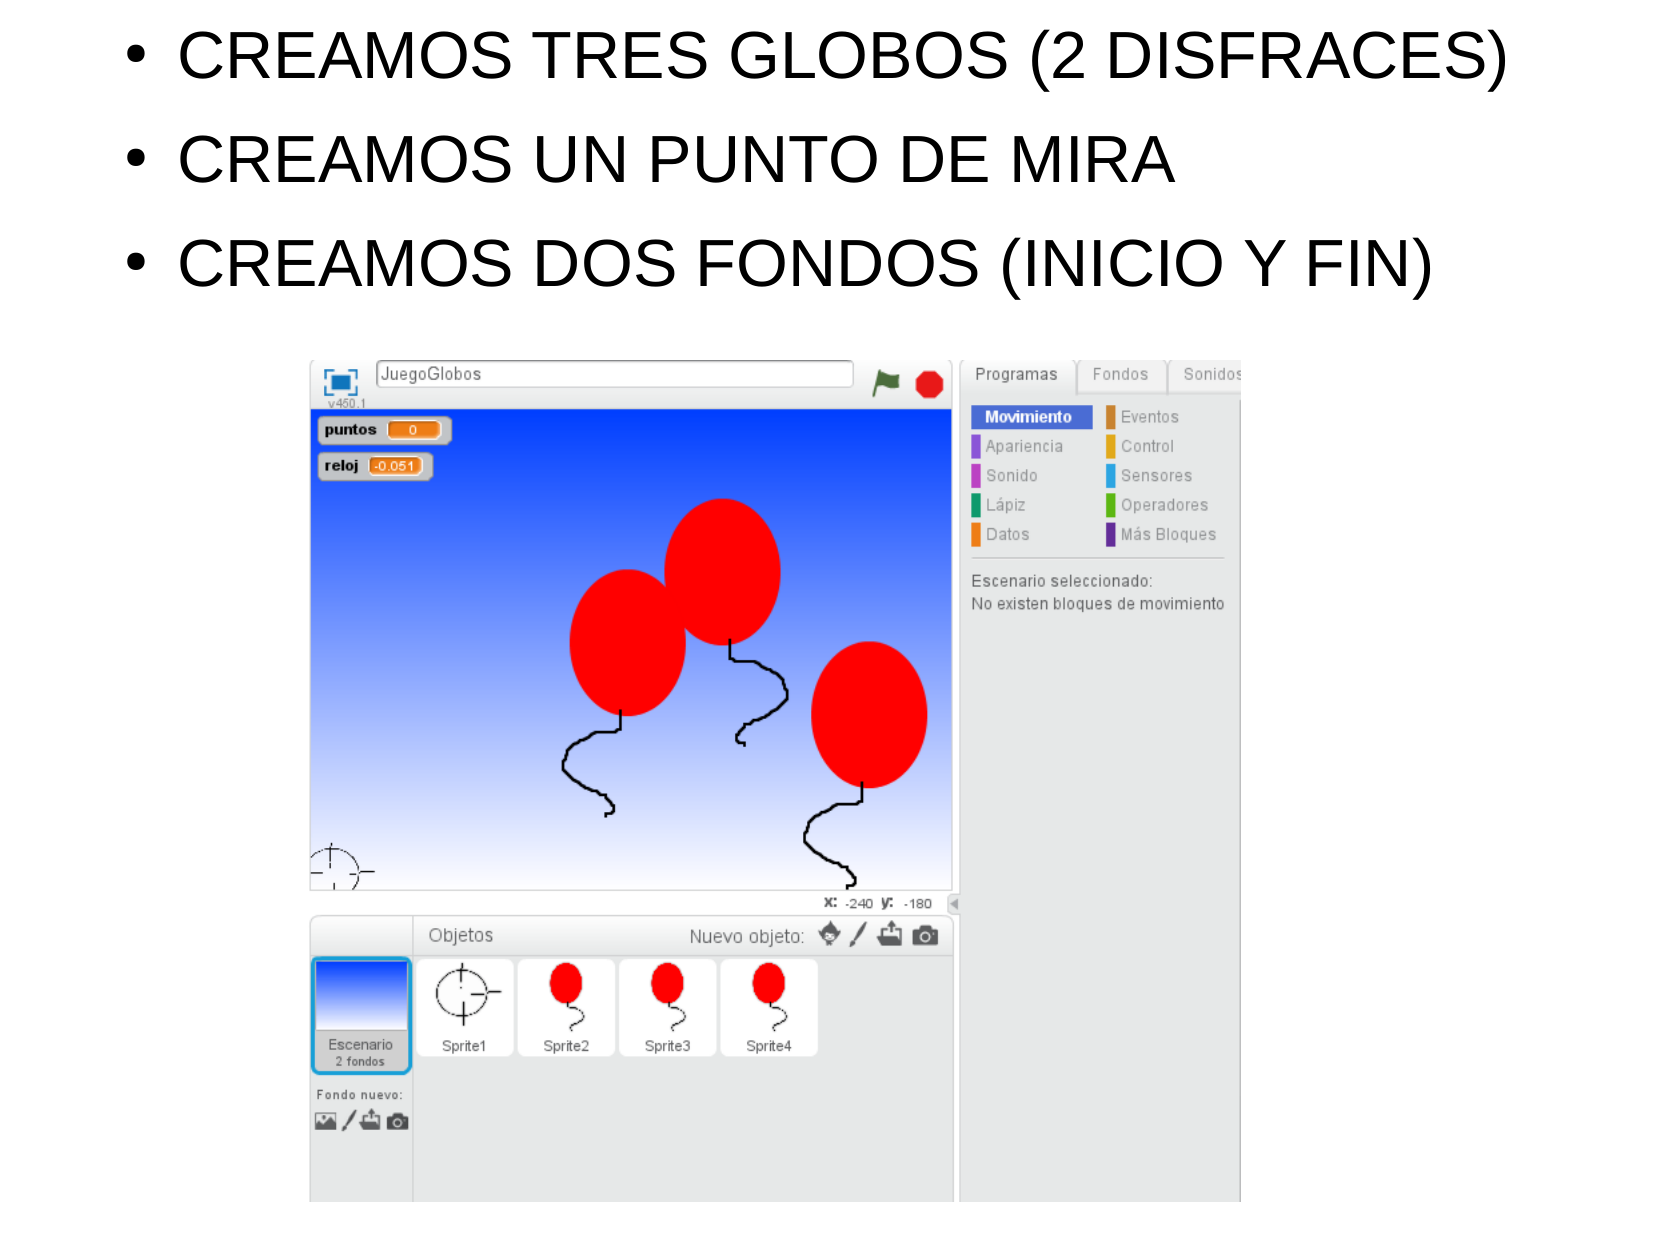

# CREAMOS TRES GLOBOS (2 DISFRACES)
CREAMOS UN PUNTO DE MIRA
CREAMOS DOS FONDOS (INICIO Y FIN)